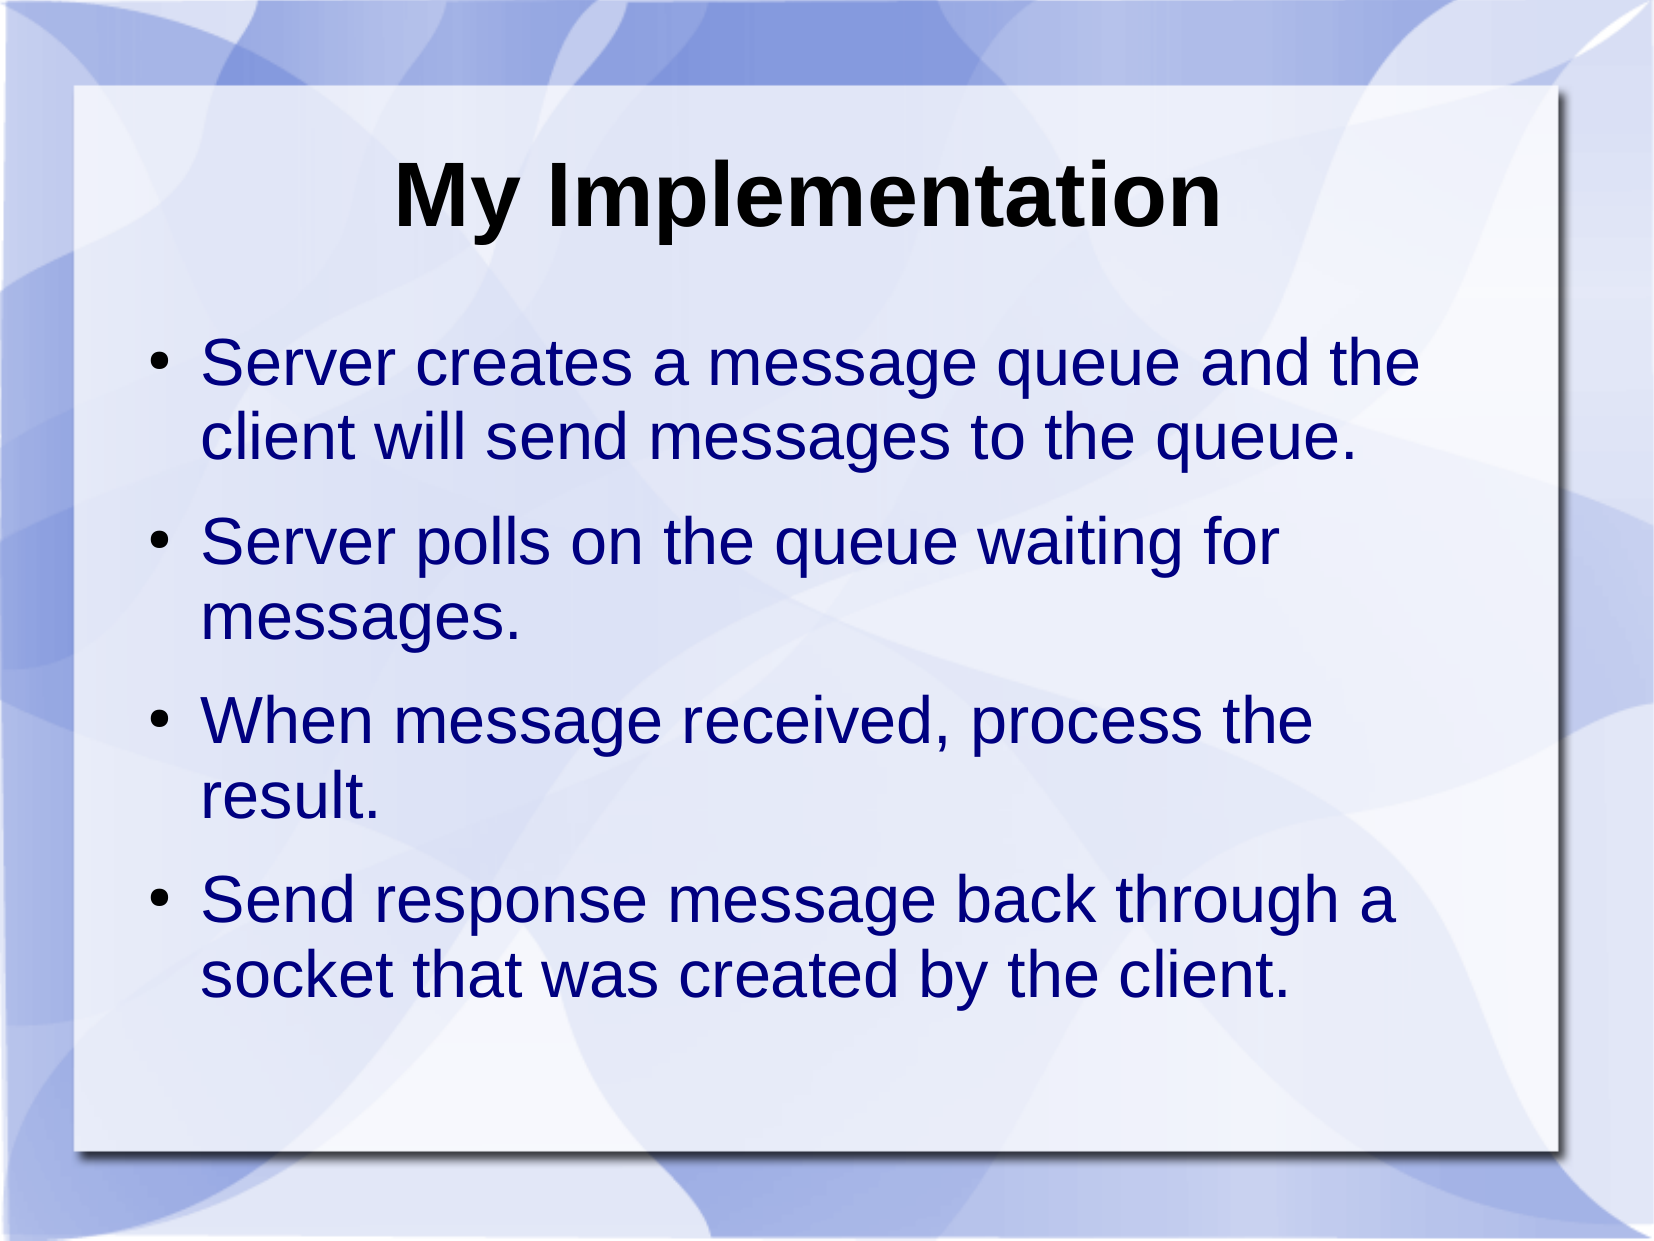

# My Implementation
Server creates a message queue and the client will send messages to the queue.
Server polls on the queue waiting for messages.
When message received, process the result.
Send response message back through a socket that was created by the client.